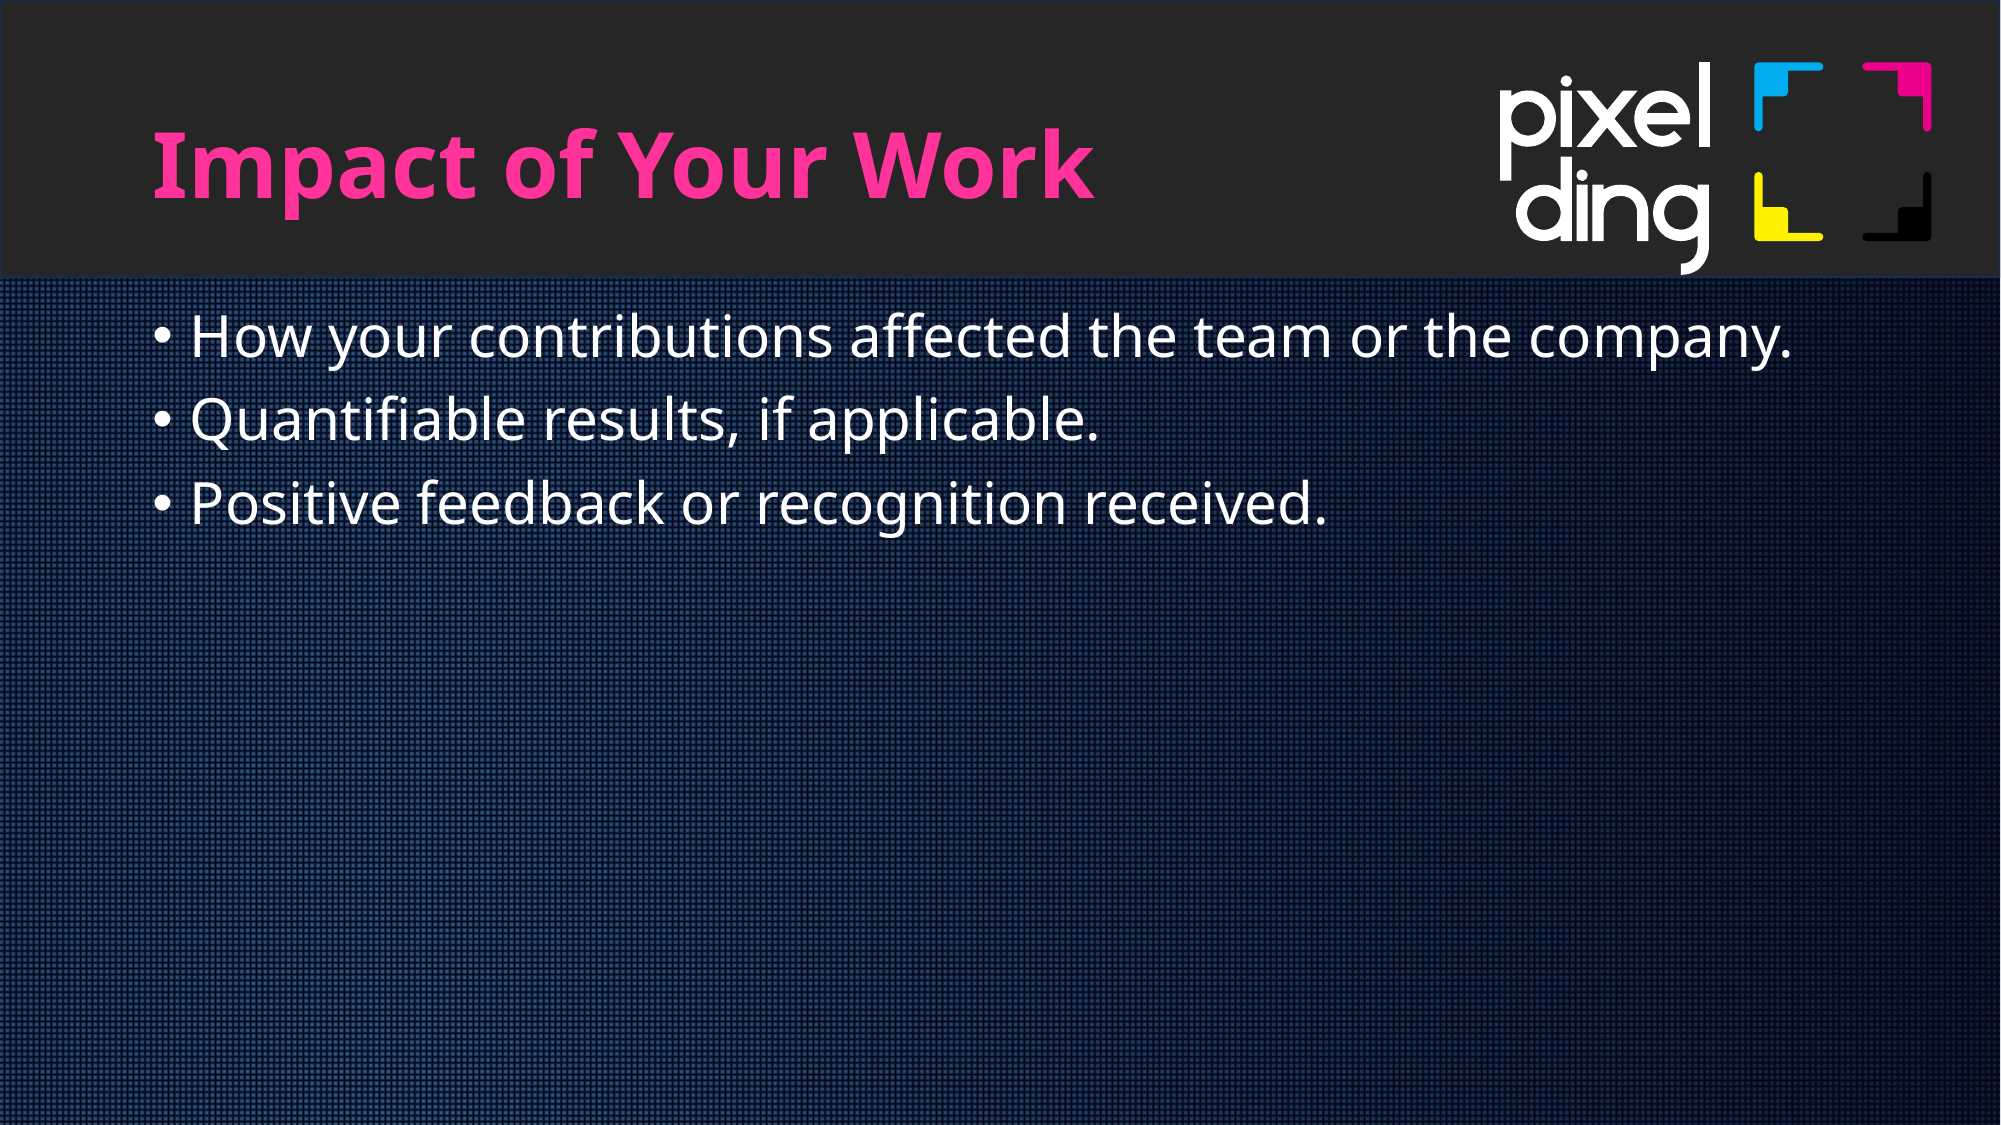

# Impact of Your Work
How your contributions affected the team or the company.
Quantifiable results, if applicable.
Positive feedback or recognition received.